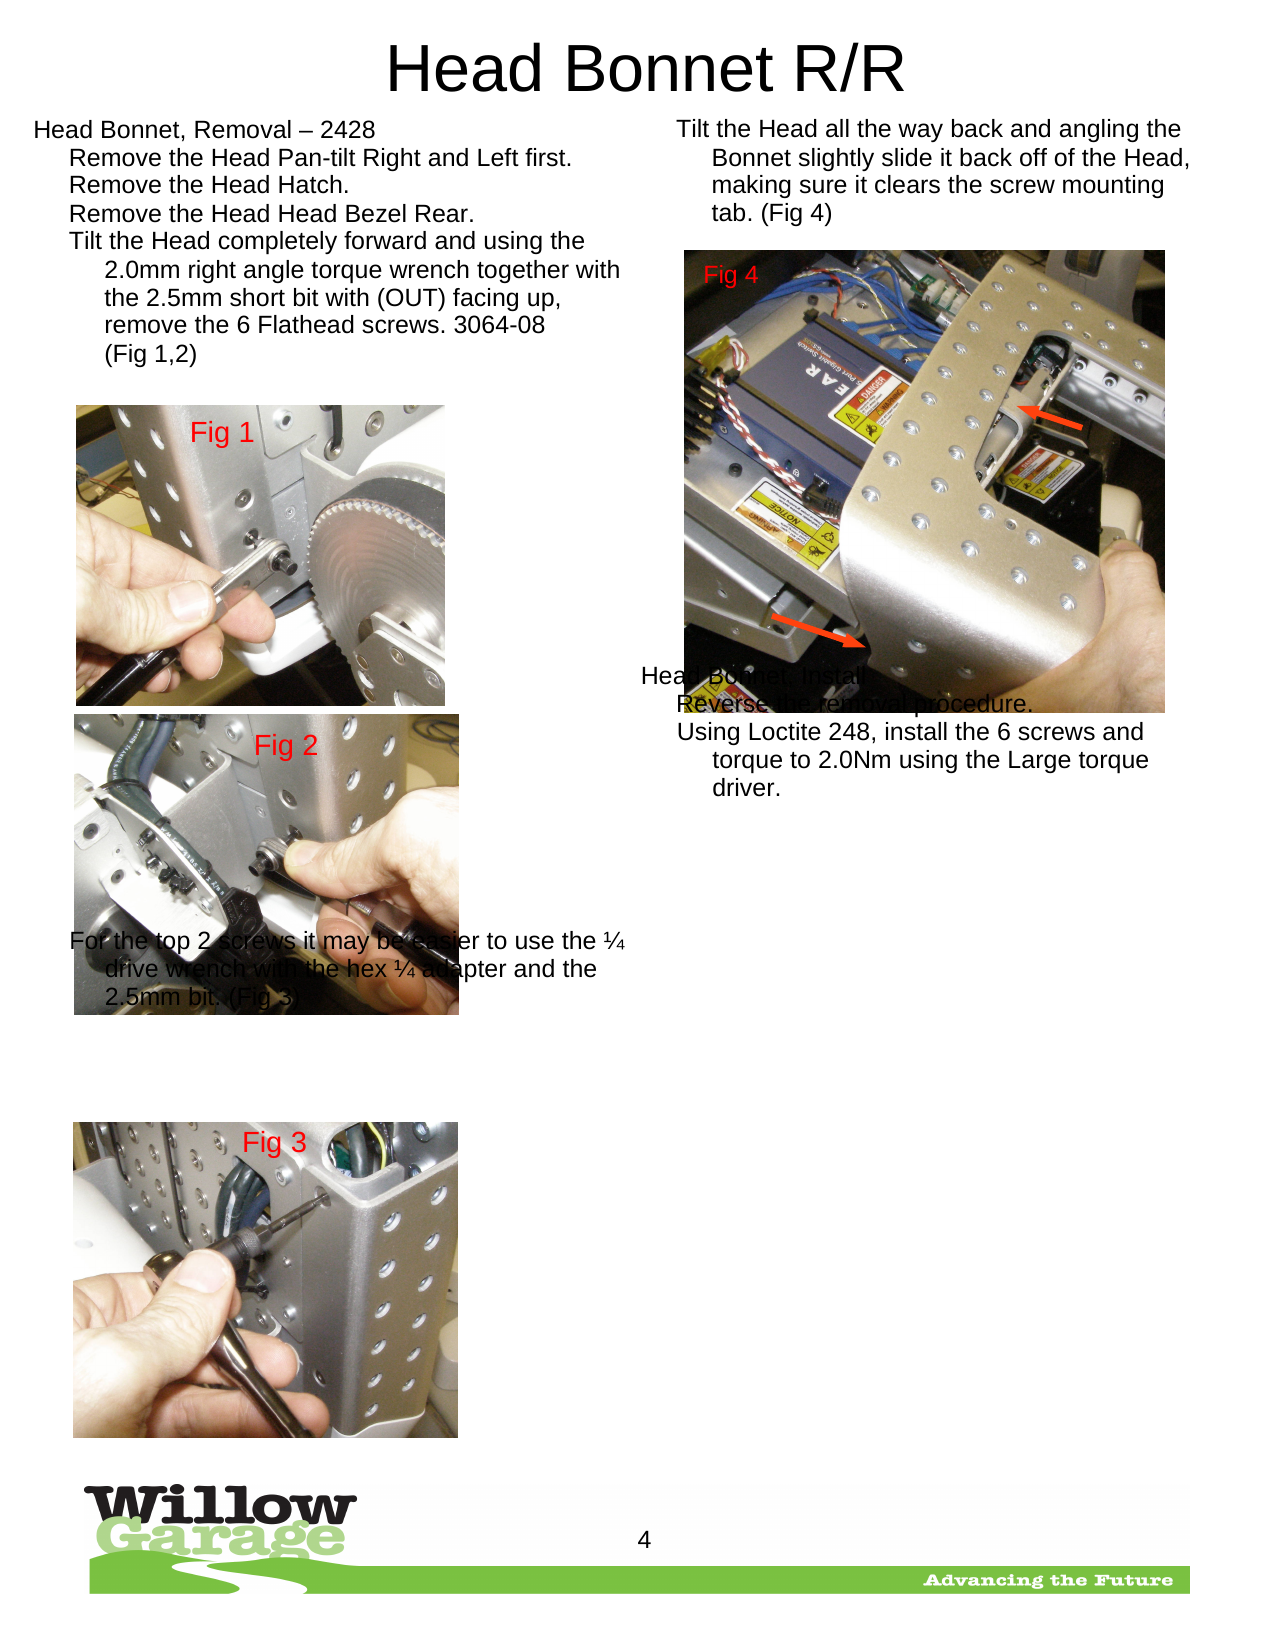

# Head Bonnet R/R
Tilt the Head all the way back and angling the Bonnet slightly slide it back off of the Head, making sure it clears the screw mounting tab. (Fig 4)
Head Bonnet, Install
Reverse the removal procedure.
Using Loctite 248, install the 6 screws and torque to 2.0Nm using the Large torque driver.
Head Bonnet, Removal – 2428
Remove the Head Pan-tilt Right and Left first.
Remove the Head Hatch.
Remove the Head Head Bezel Rear.
Tilt the Head completely forward and using the 2.0mm right angle torque wrench together with the 2.5mm short bit with (OUT) facing up, remove the 6 Flathead screws. 3064-08
(Fig 1,2)
For the top 2 screws it may be easier to use the ¼ drive wrench with the hex ¼ adapter and the 2.5mm bit. (Fig 3)
Fig 4
Fig 1
Fig 2
Fig 3
4